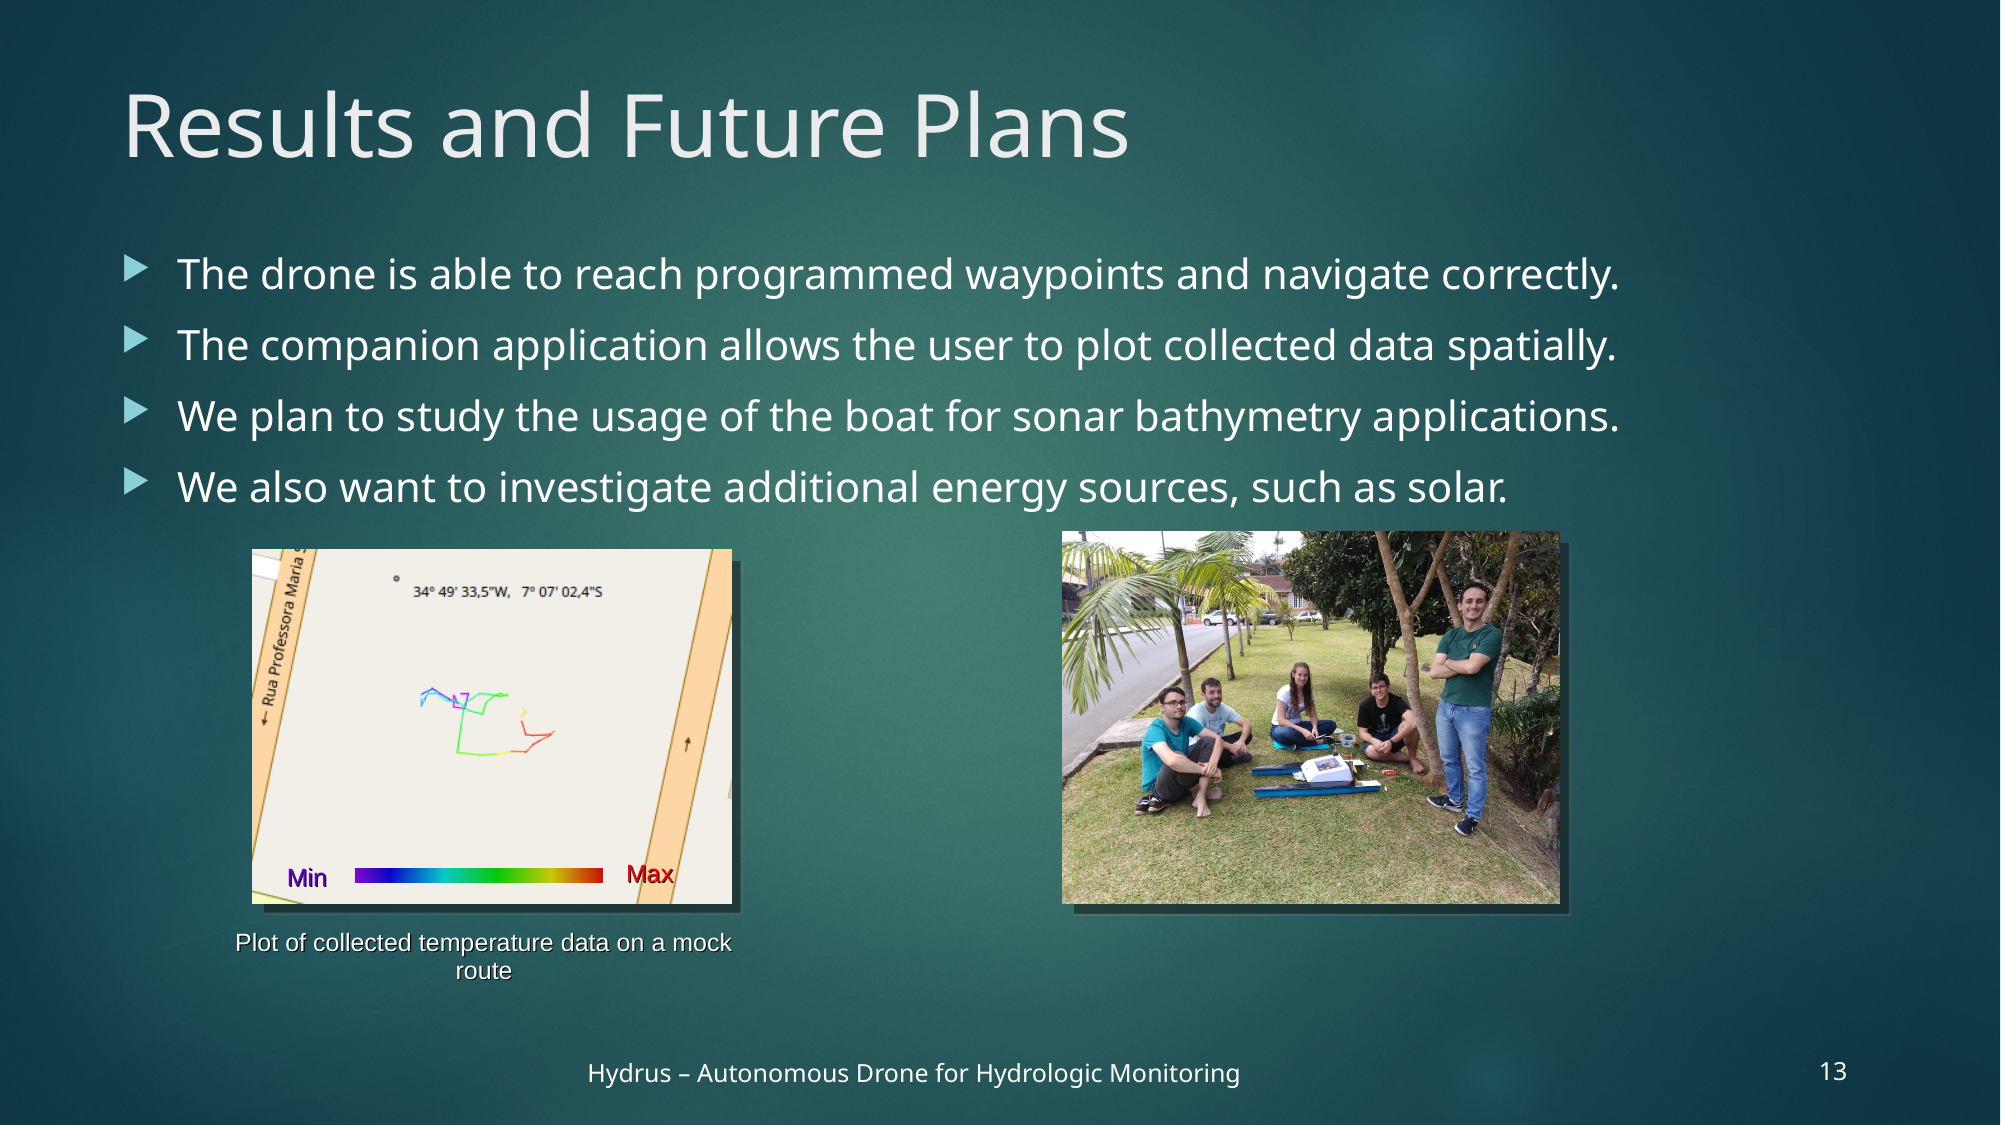

# Results and Future Plans
The drone is able to reach programmed waypoints and navigate correctly.
The companion application allows the user to plot collected data spatially.
We plan to study the usage of the boat for sonar bathymetry applications.
We also want to investigate additional energy sources, such as solar.
Max
Min
Plot of collected temperature data on a mock route
Hydrus – Autonomous Drone for Hydrologic Monitoring